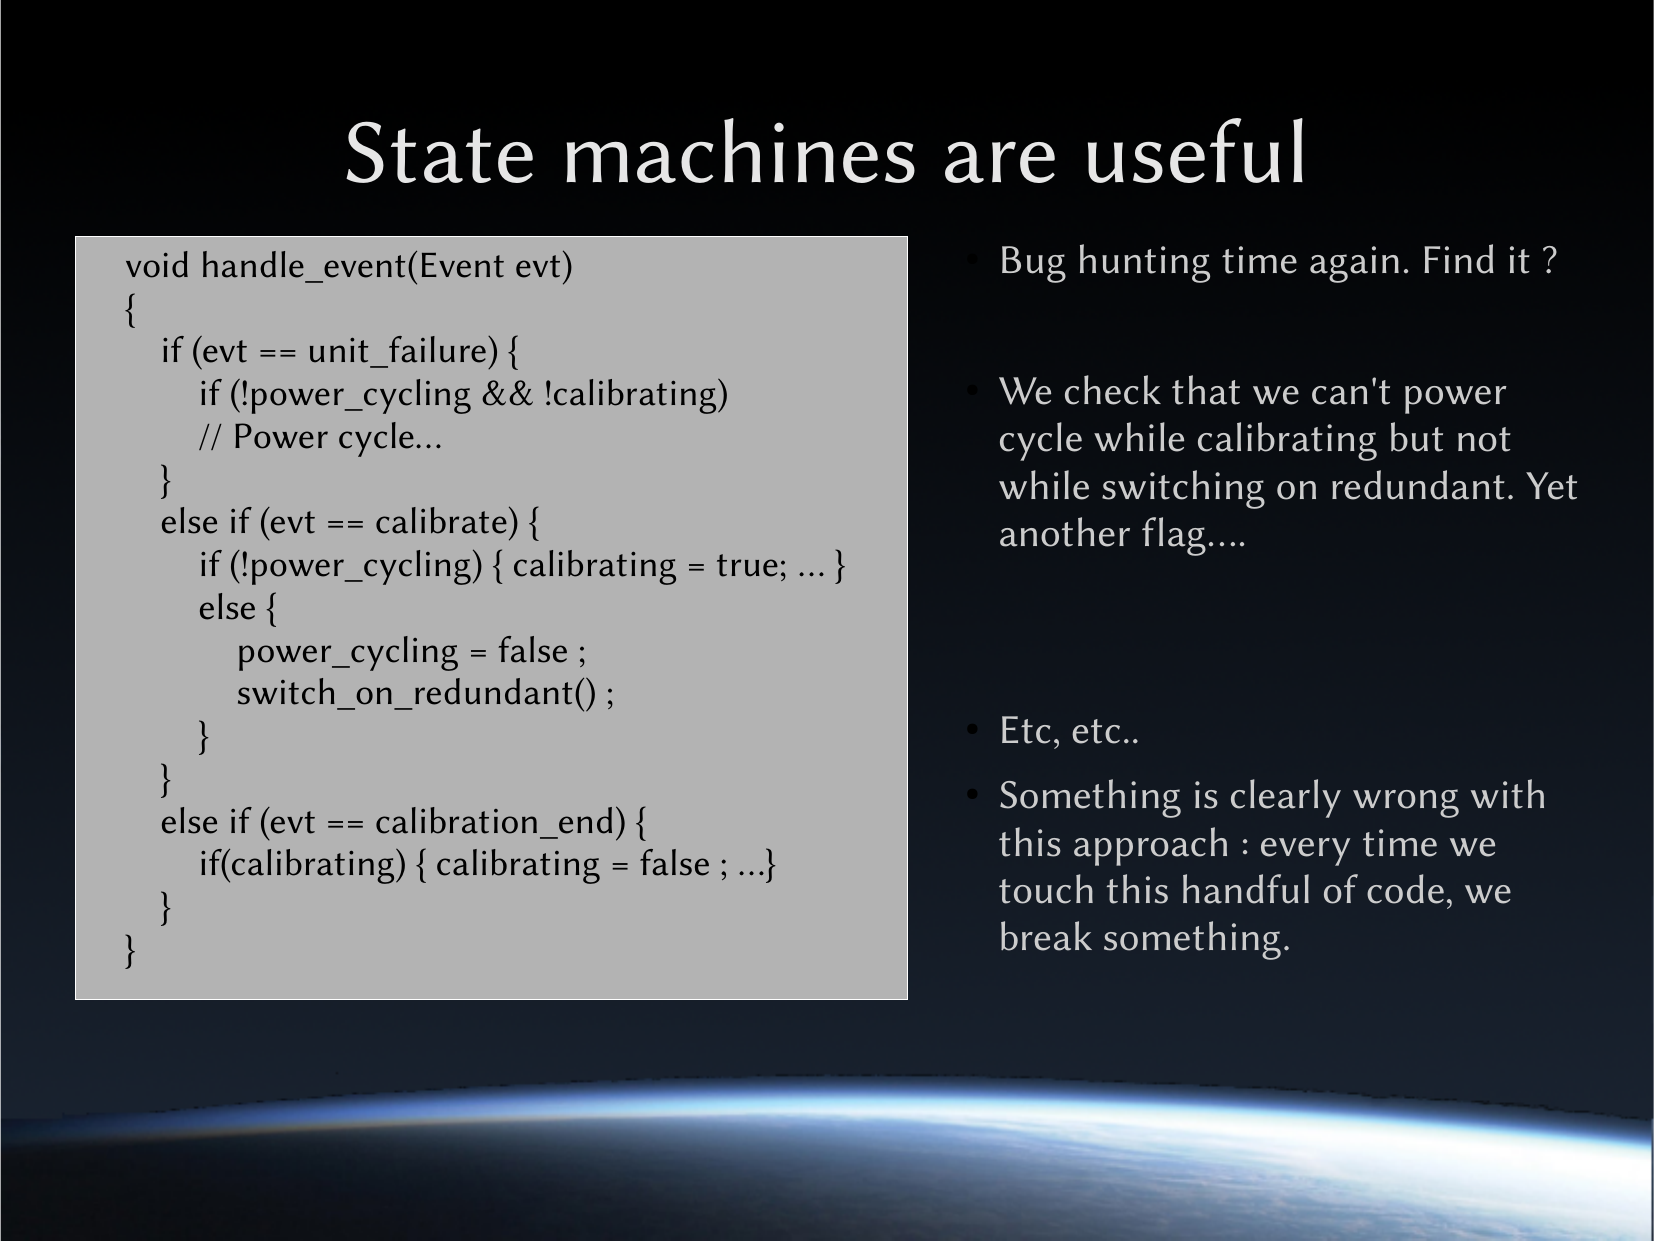

# State machines are useful
| void handle\_event(Event evt) { if (evt == unit\_failure) { if (!power\_cycling && !calibrating) // Power cycle... } else if (evt == calibrate) { if (!power\_cycling) { calibrating = true; … } else { power\_cycling = false ; switch\_on\_redundant() ; } } else if (evt == calibration\_end) { if(calibrating) { calibrating = false ; ...} } } |
| --- |
Bug hunting time again. Find it ?
We check that we can't power cycle while calibrating but not while switching on redundant. Yet another flag....
Etc, etc..
Something is clearly wrong with this approach : every time we touch this handful of code, we break something.